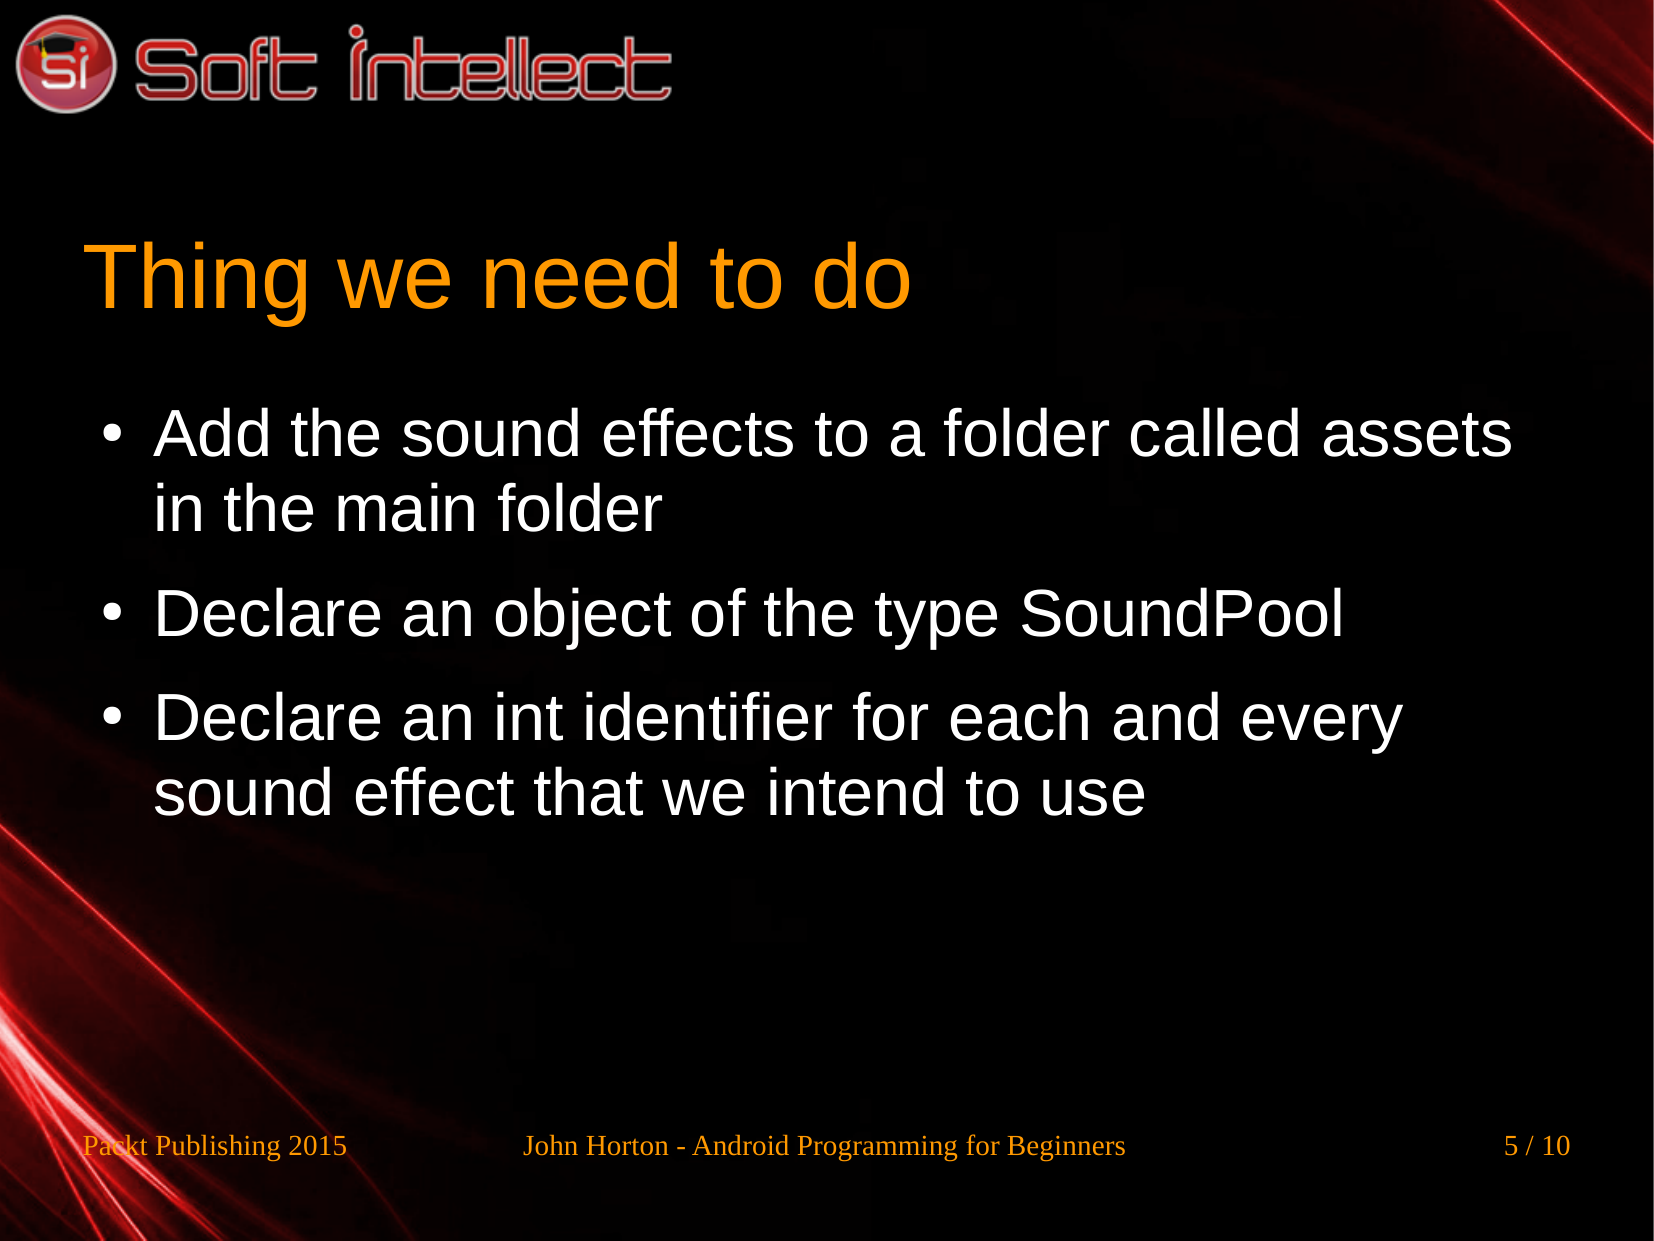

# Thing we need to do
Add the sound effects to a folder called assets in the main folder
Declare an object of the type SoundPool
Declare an int identifier for each and every sound effect that we intend to use
Packt Publishing 2015
John Horton - Android Programming for Beginners
5